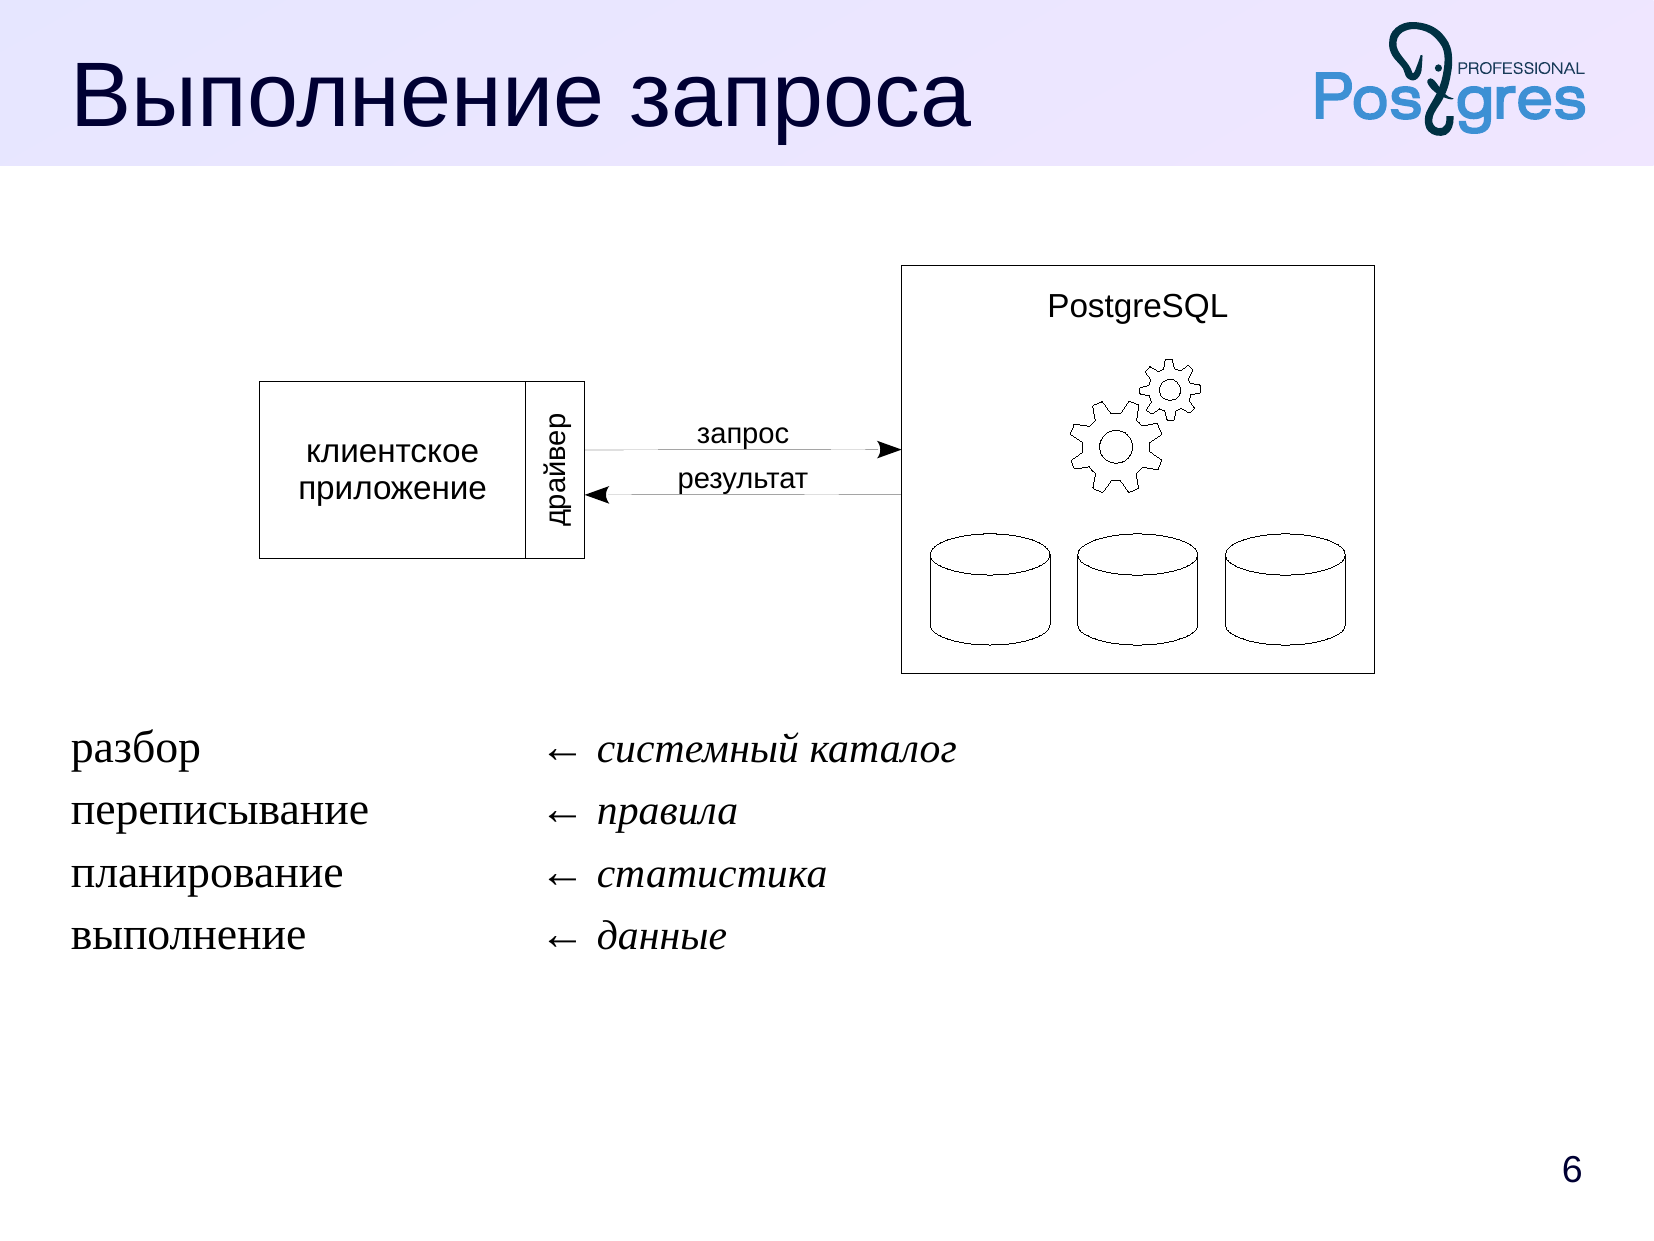

# Выполнение запроса
PostgreSQL
разбор	← системный каталог
переписывание	← правила
планирование	← статистика
выполнение	← данные
клиентское
приложение
драйвер